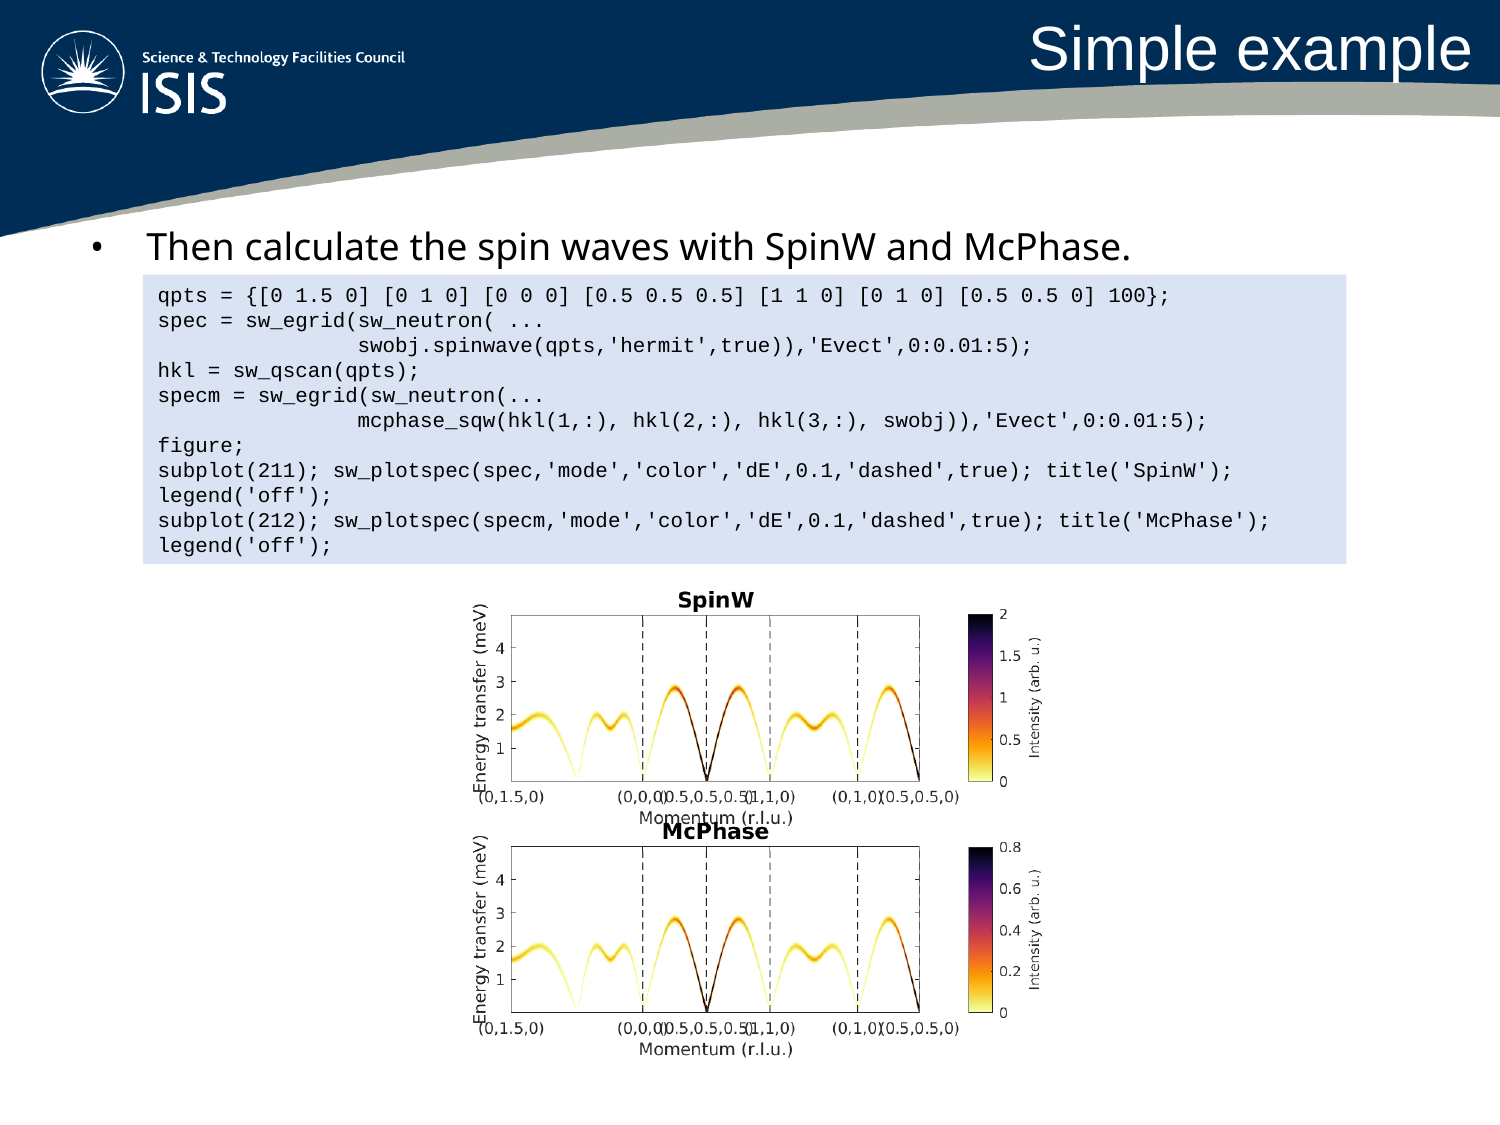

Simple example
# Then calculate the spin waves with SpinW and McPhase.
qpts = {[0 1.5 0] [0 1 0] [0 0 0] [0.5 0.5 0.5] [1 1 0] [0 1 0] [0.5 0.5 0] 100};
spec = sw_egrid(sw_neutron( ...
 swobj.spinwave(qpts,'hermit',true)),'Evect',0:0.01:5);
hkl = sw_qscan(qpts);
specm = sw_egrid(sw_neutron(...
 mcphase_sqw(hkl(1,:), hkl(2,:), hkl(3,:), swobj)),'Evect',0:0.01:5);
figure;
subplot(211); sw_plotspec(spec,'mode','color','dE',0.1,'dashed',true); title('SpinW'); legend('off');
subplot(212); sw_plotspec(specm,'mode','color','dE',0.1,'dashed',true); title('McPhase'); legend('off');